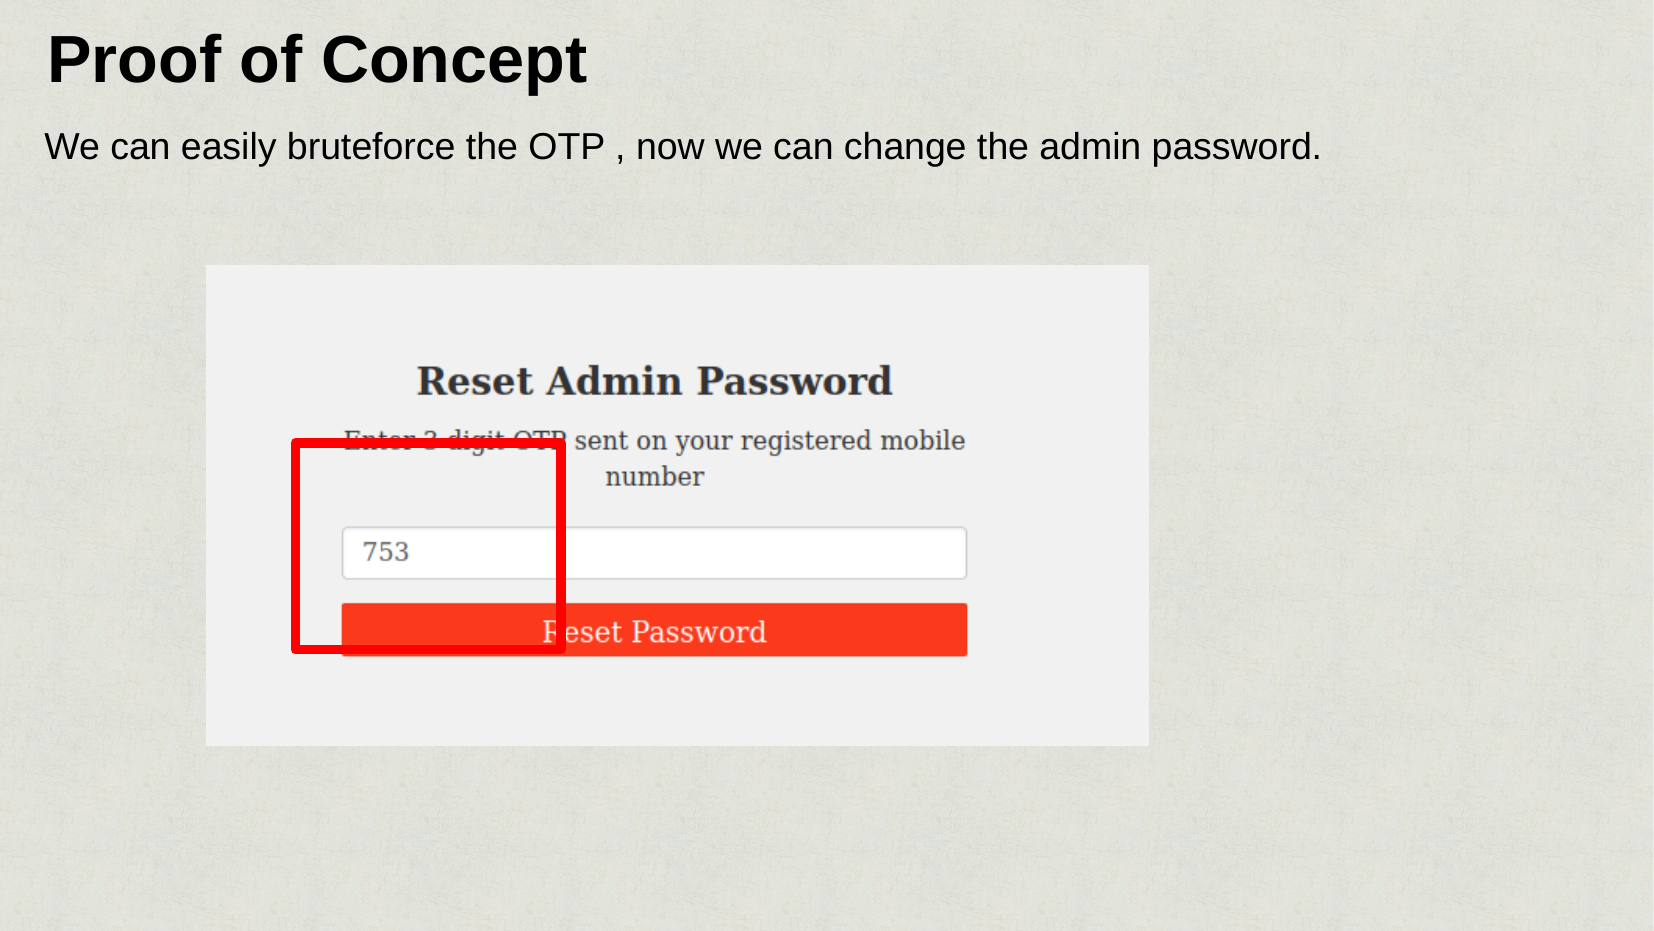

# Proof of Concept
We can easily bruteforce the OTP , now we can change the admin password.